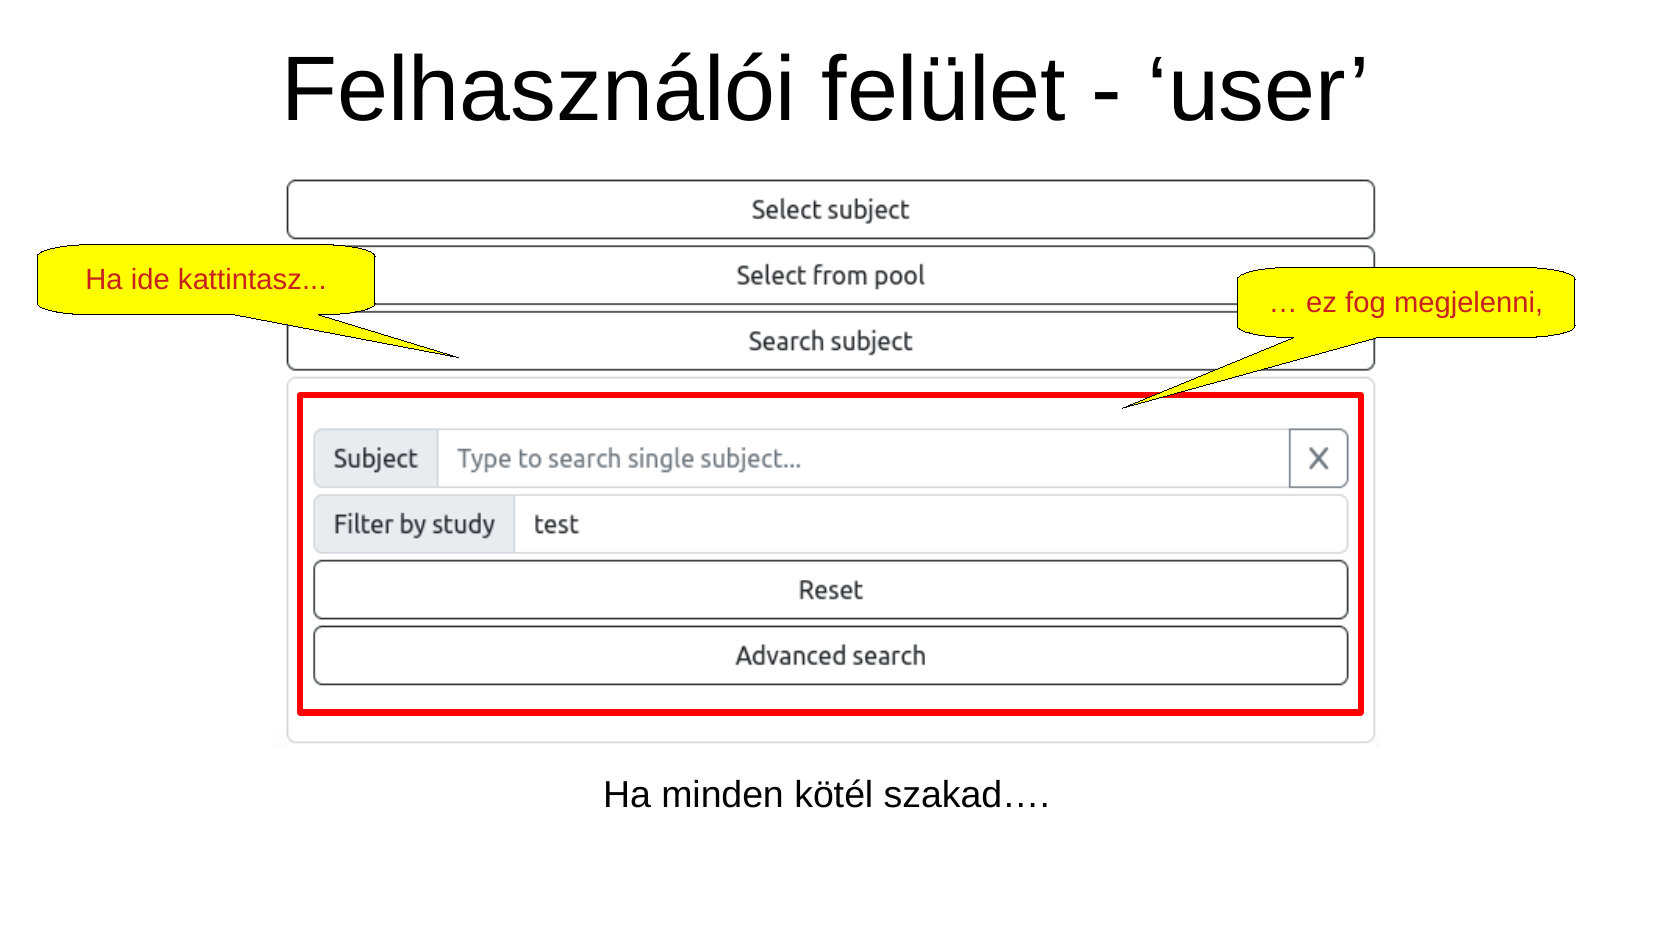

# Felhasználói felület - ‘user’
Ha minden kötél szakad….
Ha ide kattintasz...
… ez fog megjelenni,